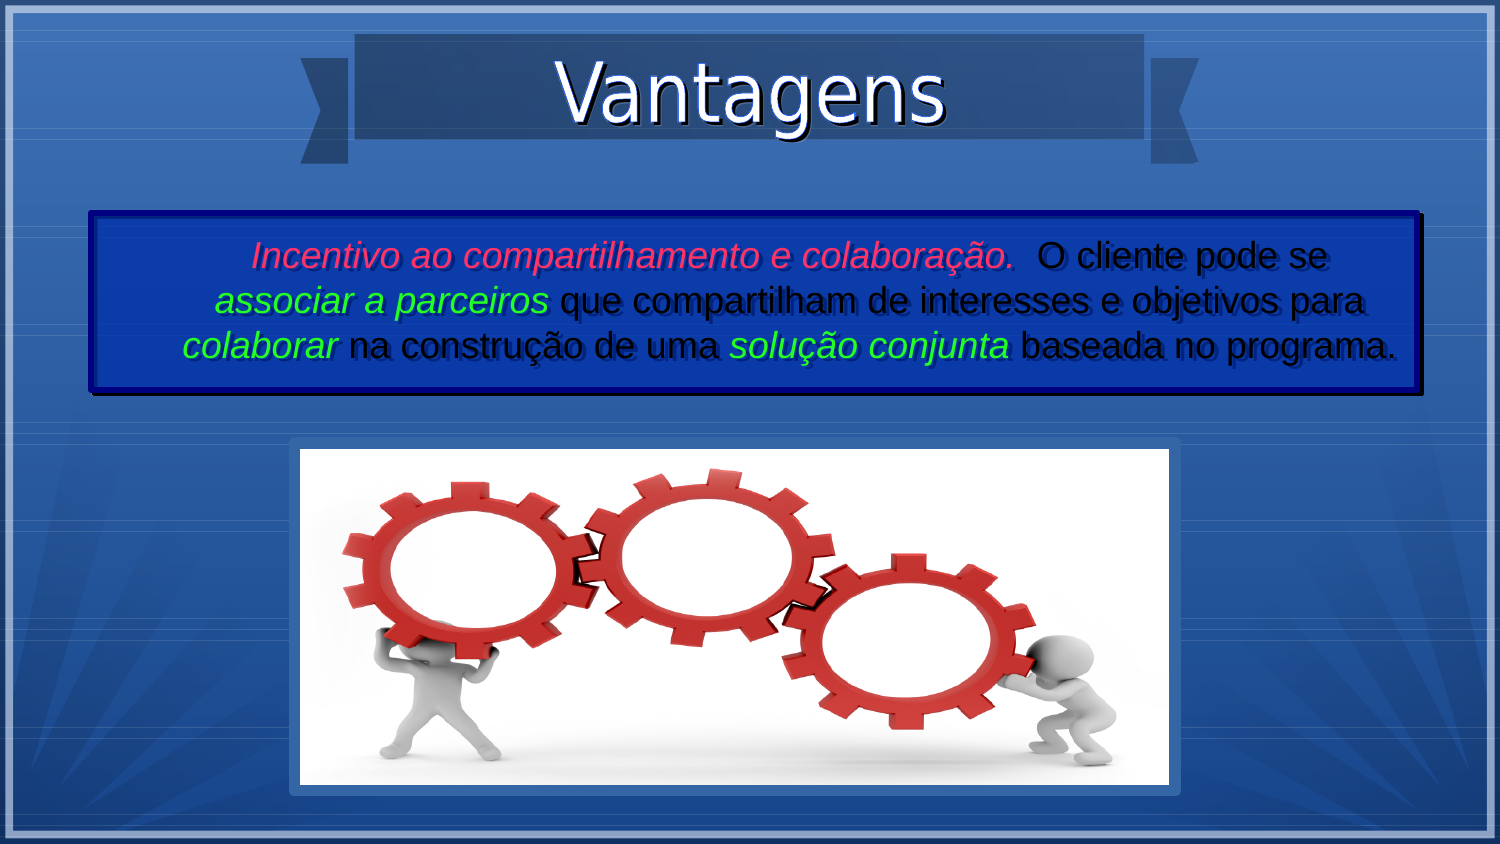

# Vantagens
Incentivo ao compartilhamento e colaboração. O cliente pode se associar a parceiros que compartilham de interesses e objetivos para colaborar na construção de uma solução conjunta baseada no programa.